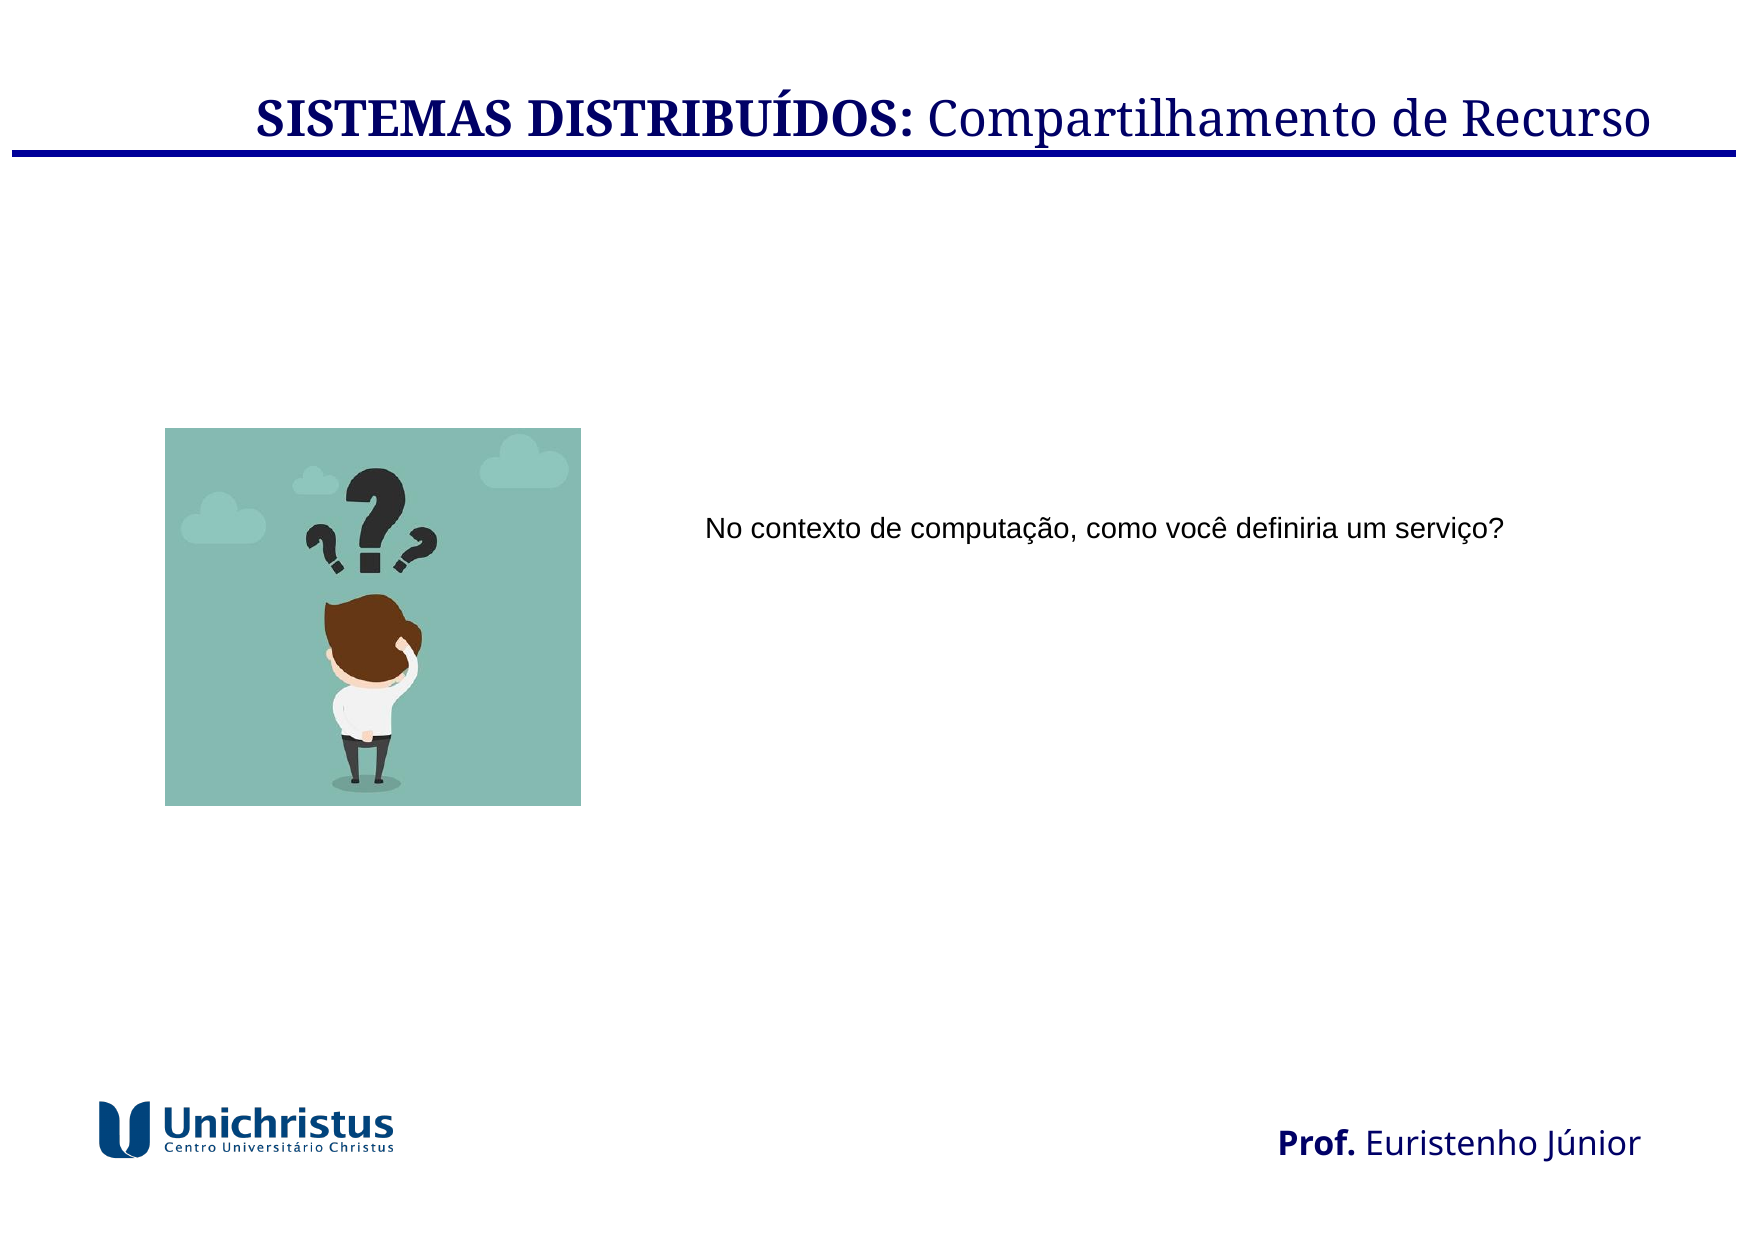

SISTEMAS DISTRIBUÍDOS: Compartilhamento de Recurso
No contexto de computação, como você definiria um serviço?
Prof. Euristenho Júnior